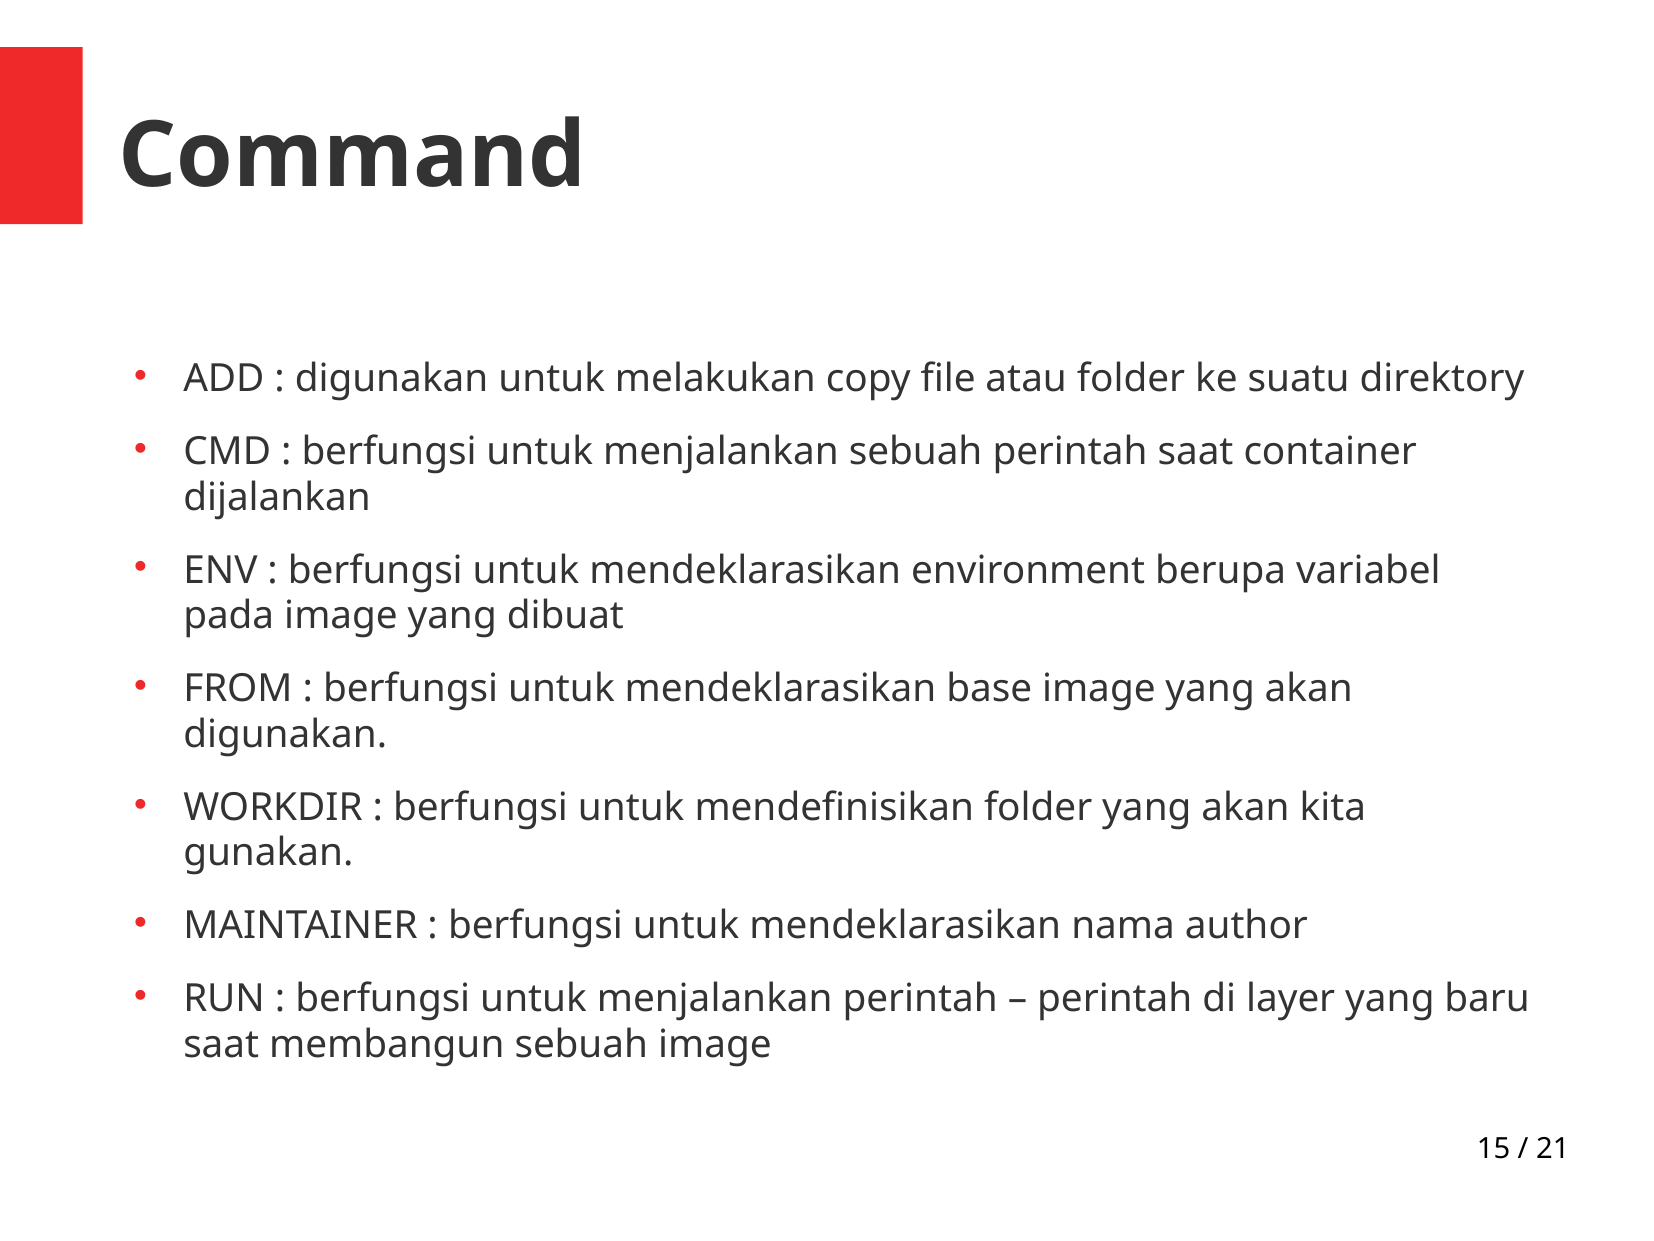

# Command
ADD : digunakan untuk melakukan copy file atau folder ke suatu direktory
CMD : berfungsi untuk menjalankan sebuah perintah saat container dijalankan
ENV : berfungsi untuk mendeklarasikan environment berupa variabel pada image yang dibuat
FROM : berfungsi untuk mendeklarasikan base image yang akan digunakan.
WORKDIR : berfungsi untuk mendefinisikan folder yang akan kita gunakan.
MAINTAINER : berfungsi untuk mendeklarasikan nama author
RUN : berfungsi untuk menjalankan perintah – perintah di layer yang baru saat membangun sebuah image
15